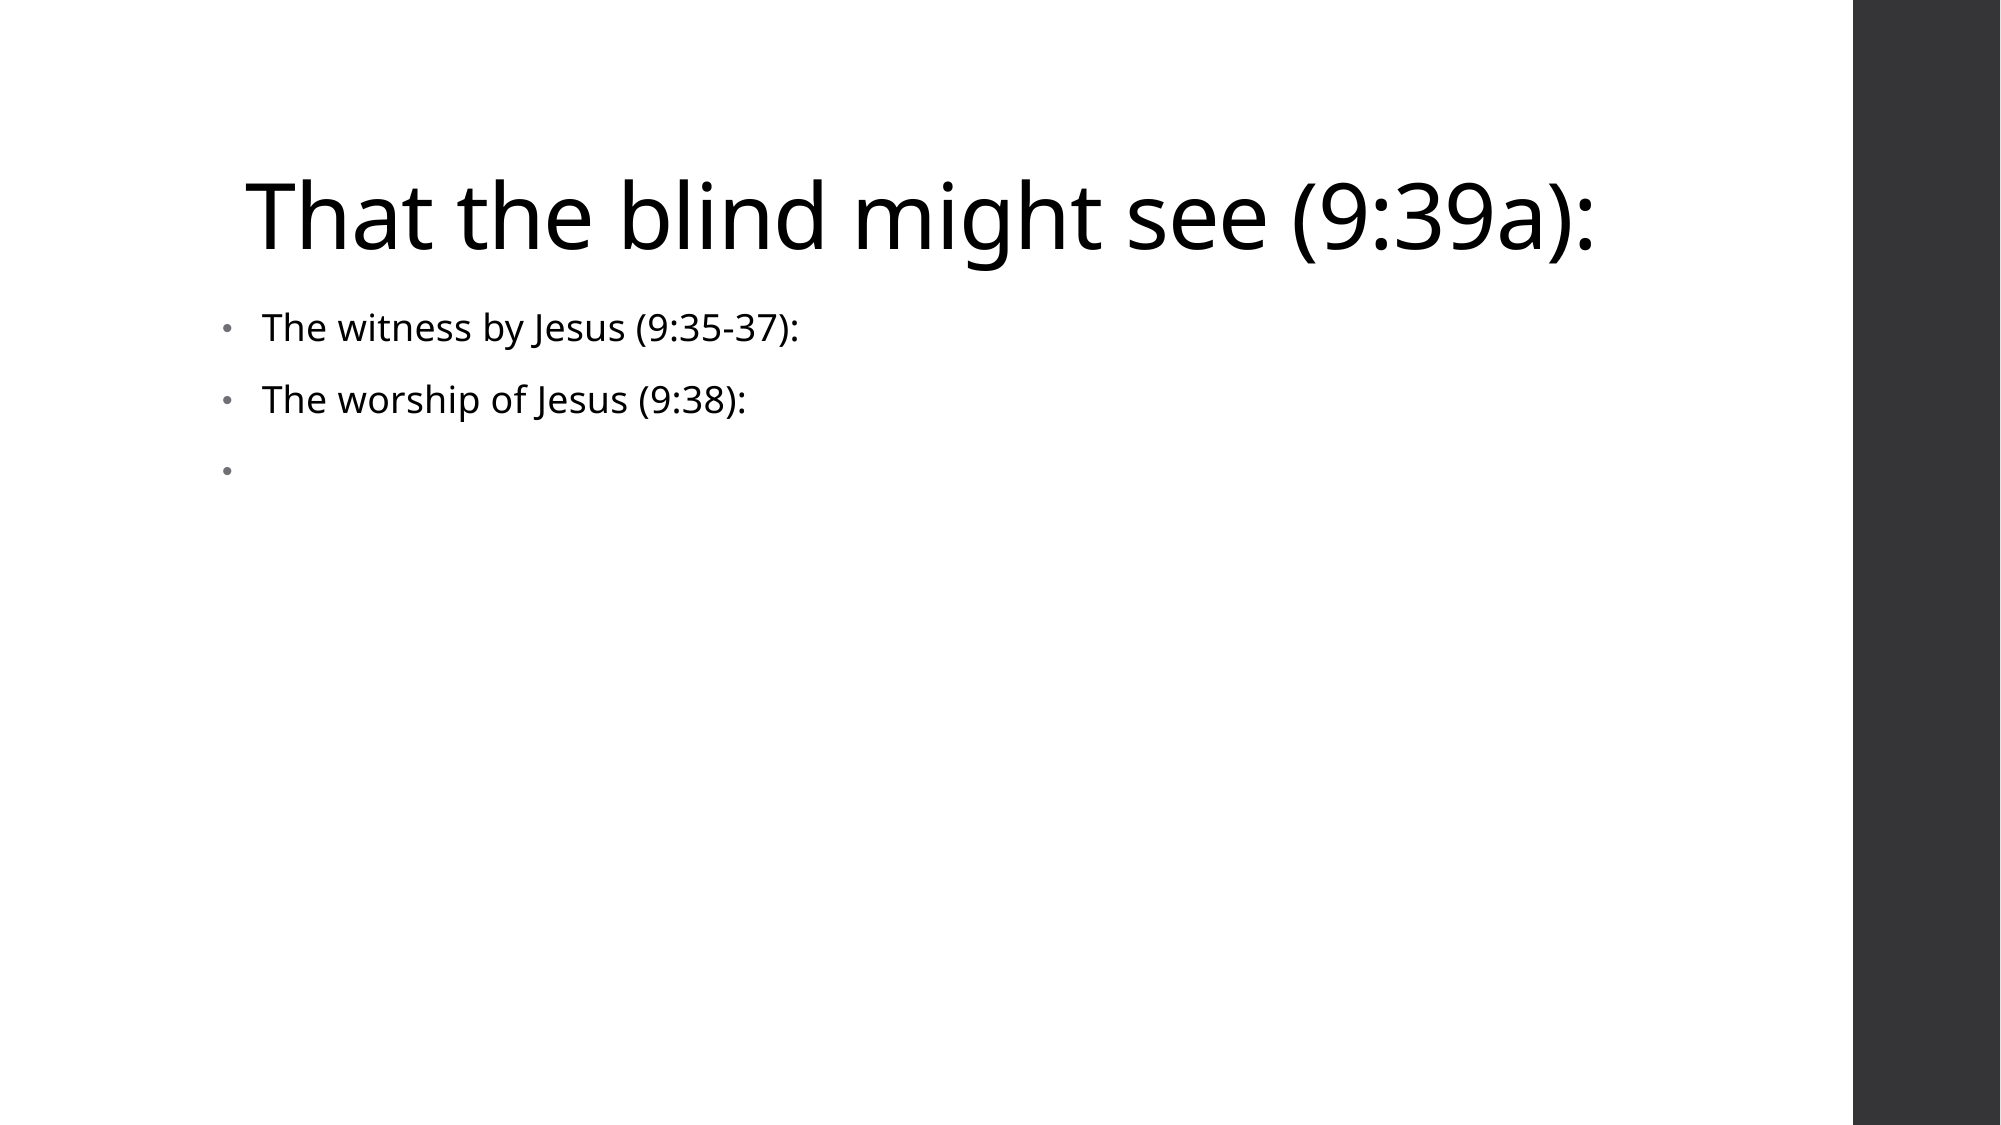

# That the blind might see (9:39a):
 The witness by Jesus (9:35-37):
 The worship of Jesus (9:38):